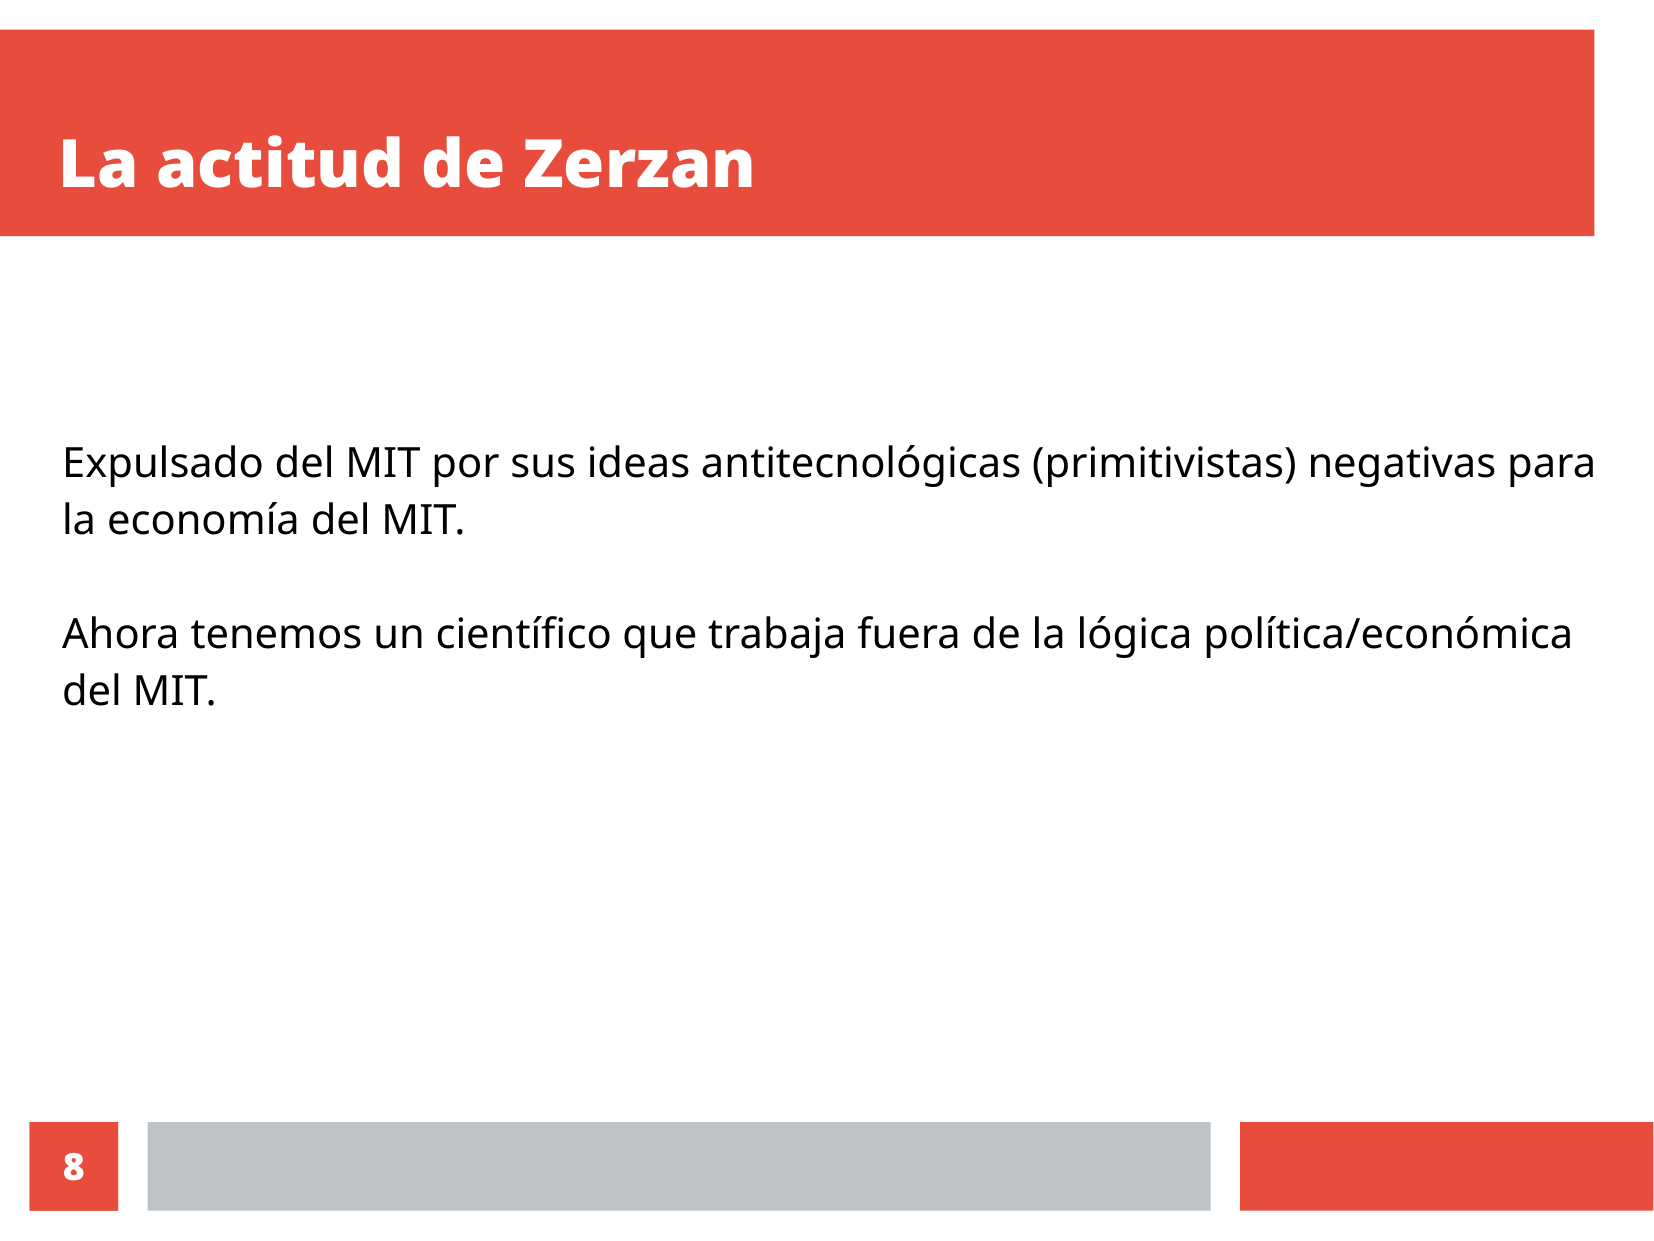

# La actitud de Zerzan
Expulsado del MIT por sus ideas antitecnológicas (primitivistas) negativas para la economía del MIT.
Ahora tenemos un científico que trabaja fuera de la lógica política/económica del MIT.
8